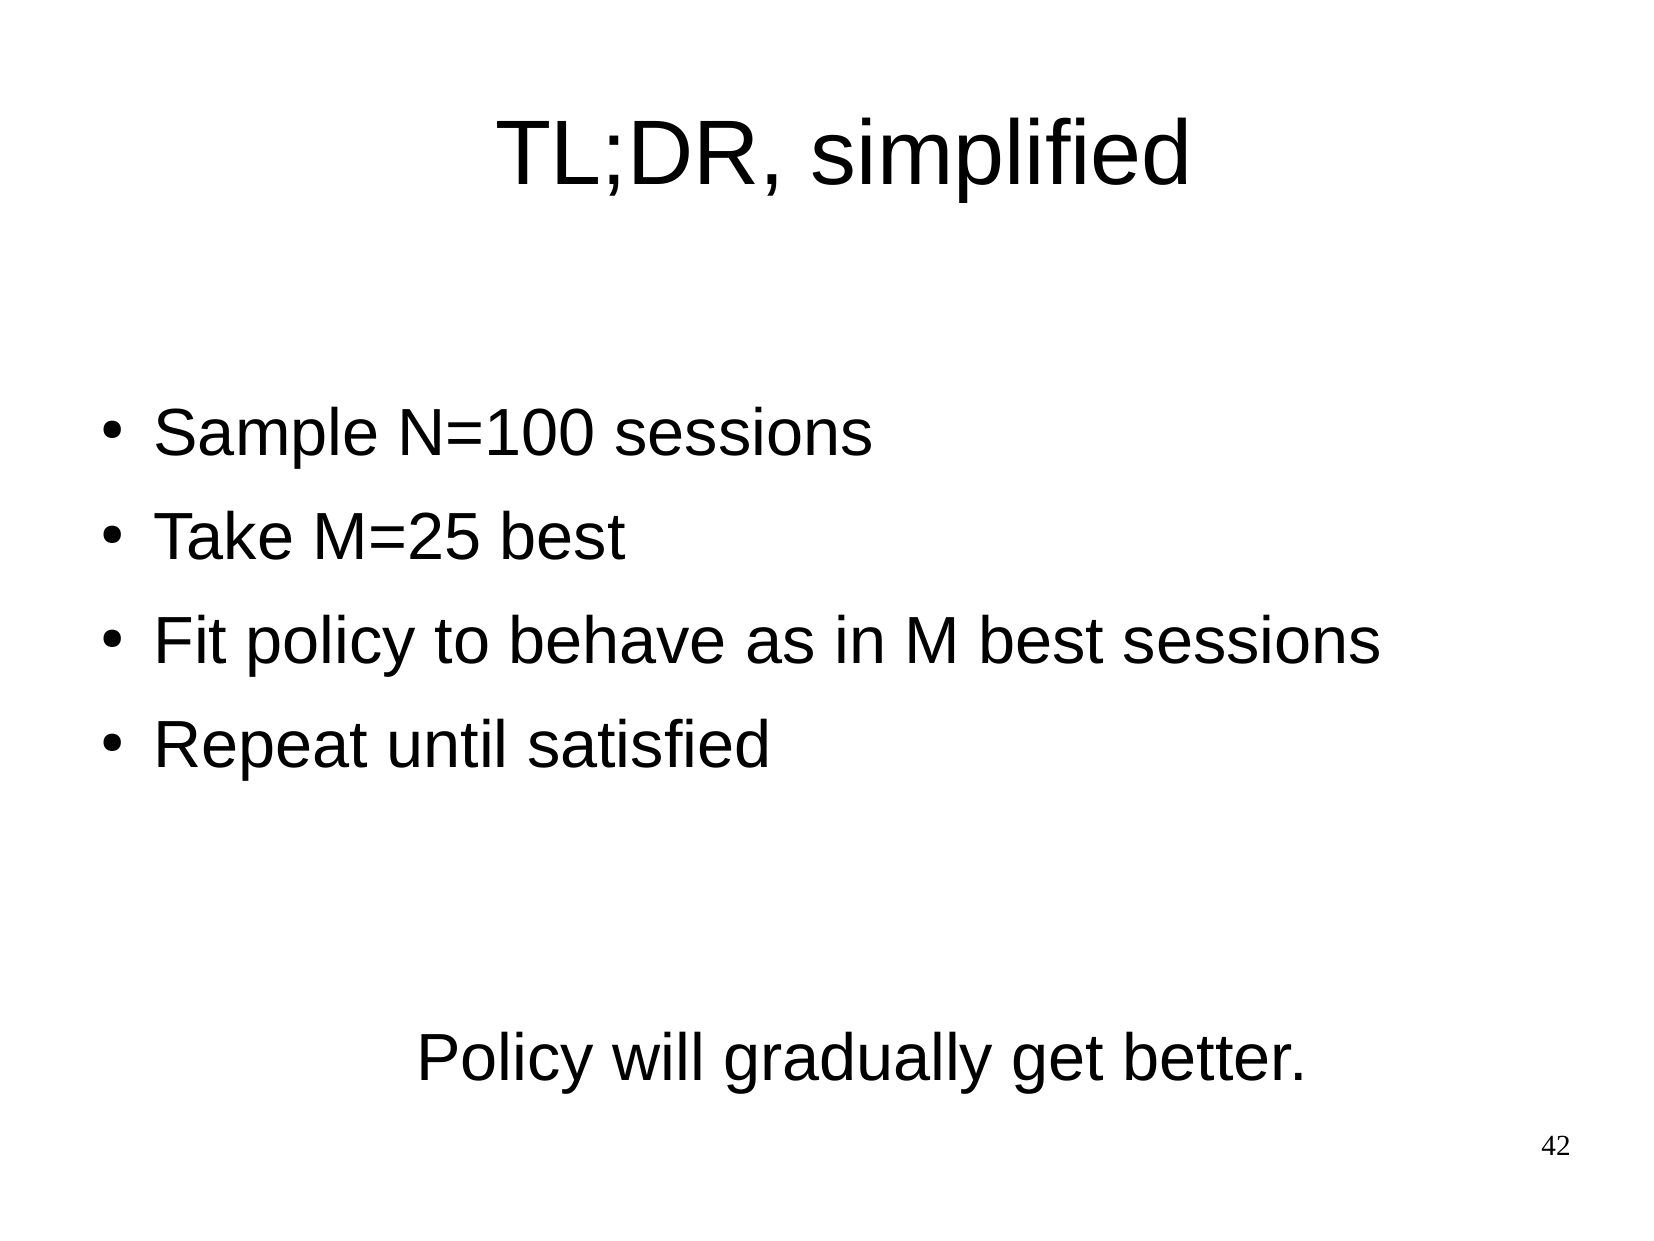

# TL;DR, simplified
Sample N=100 sessions
Take M=25 best
Fit policy to behave as in M best sessions
Repeat until satisfied
Policy will gradually get better.
42